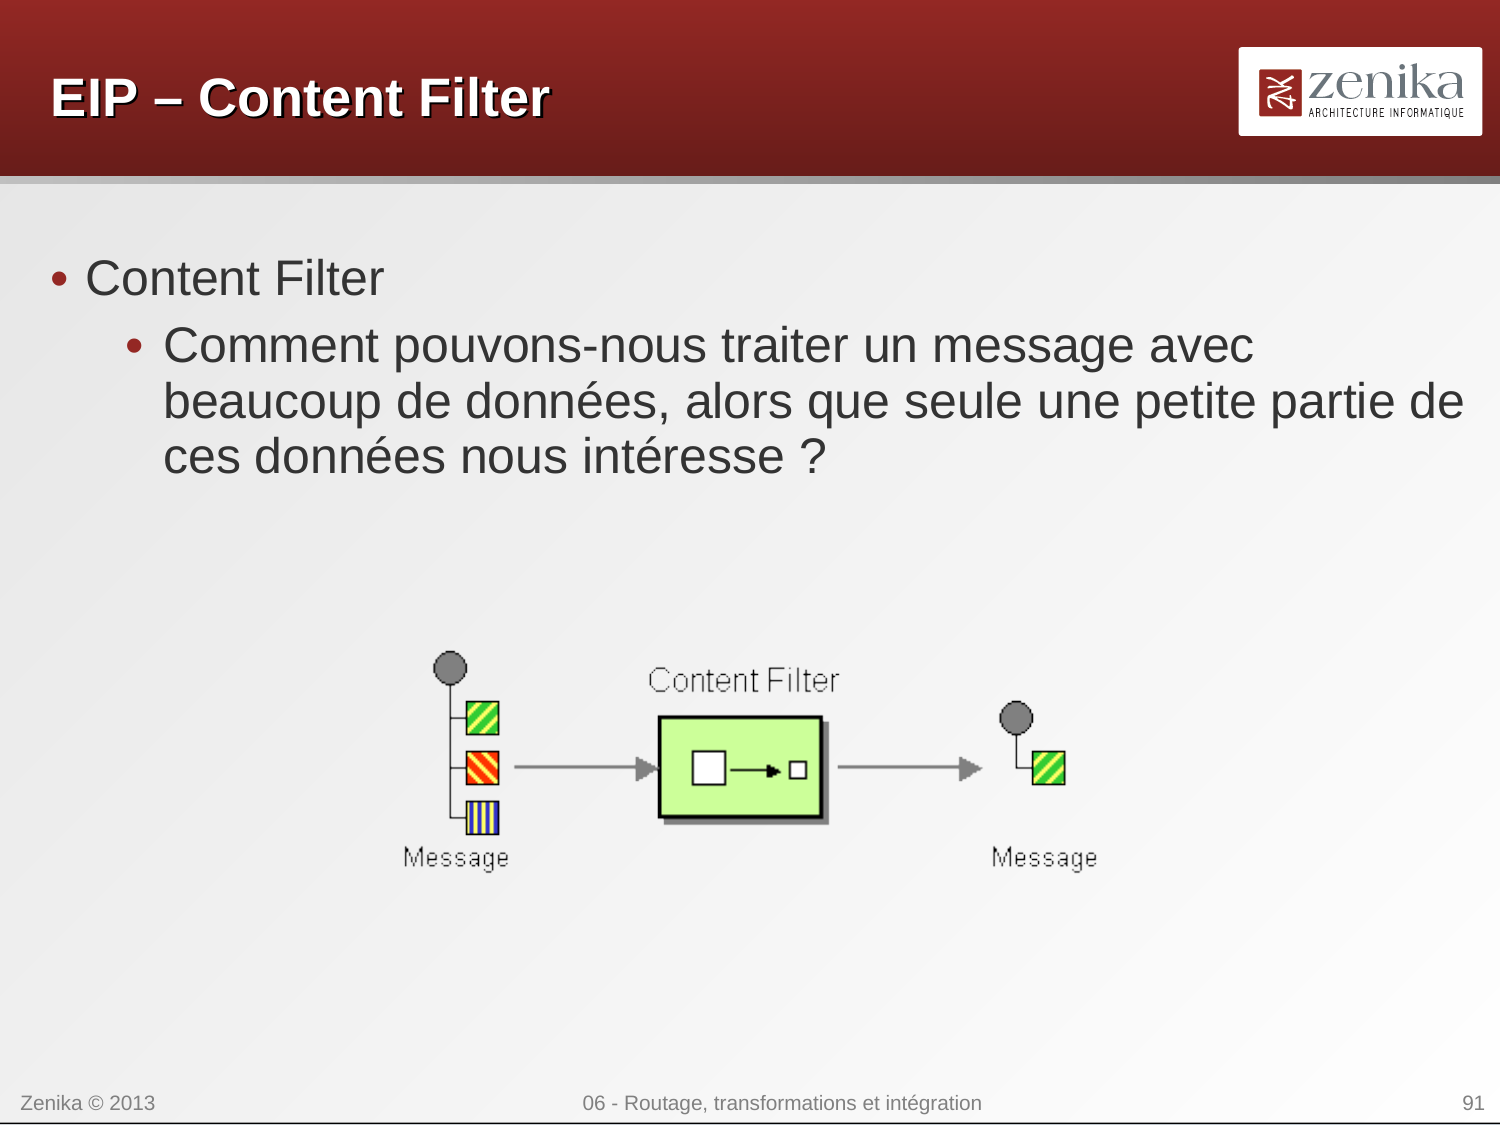

# EIP – Content Filter
Content Filter
Comment pouvons-nous traiter un message avec beaucoup de données, alors que seule une petite partie de ces données nous intéresse ?